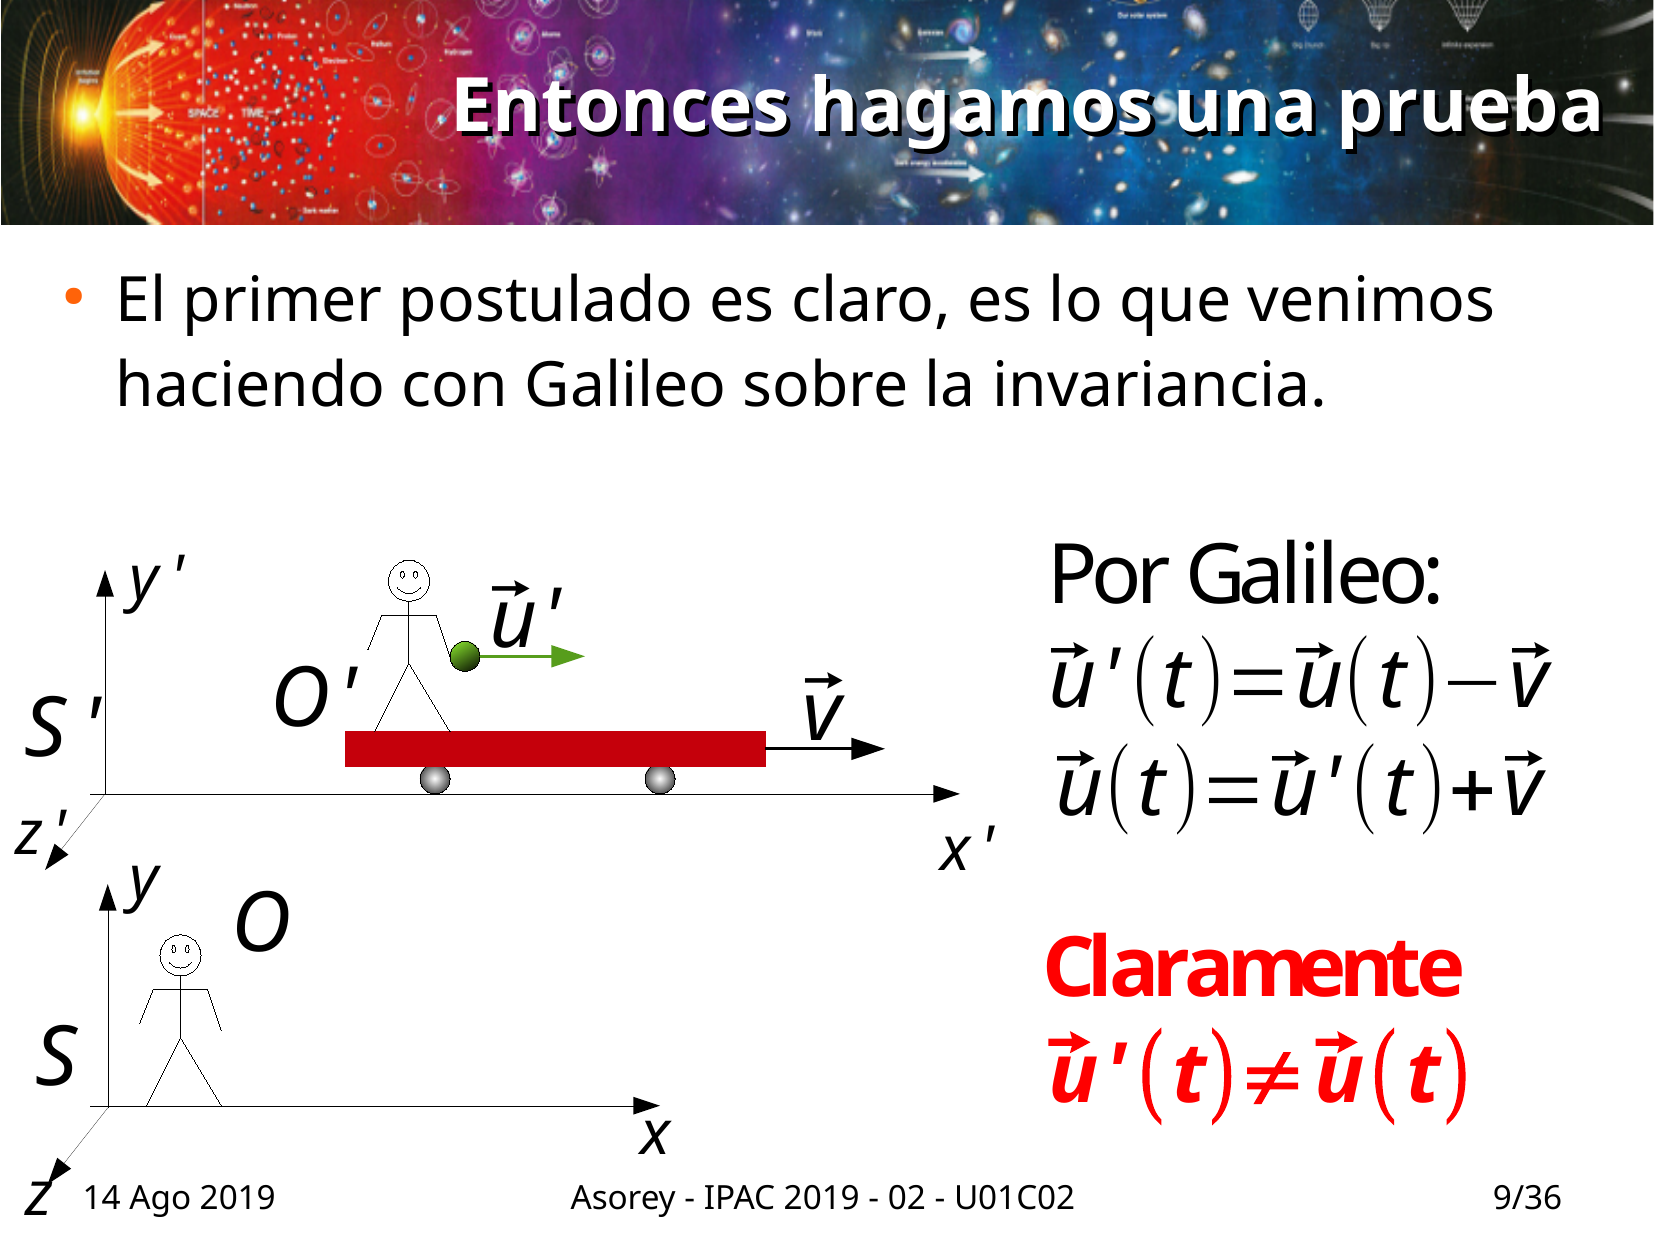

# Entonces hagamos una prueba
El primer postulado es claro, es lo que venimos haciendo con Galileo sobre la invariancia.
14 Ago 2019
Asorey - IPAC 2019 - 02 - U01C02
9